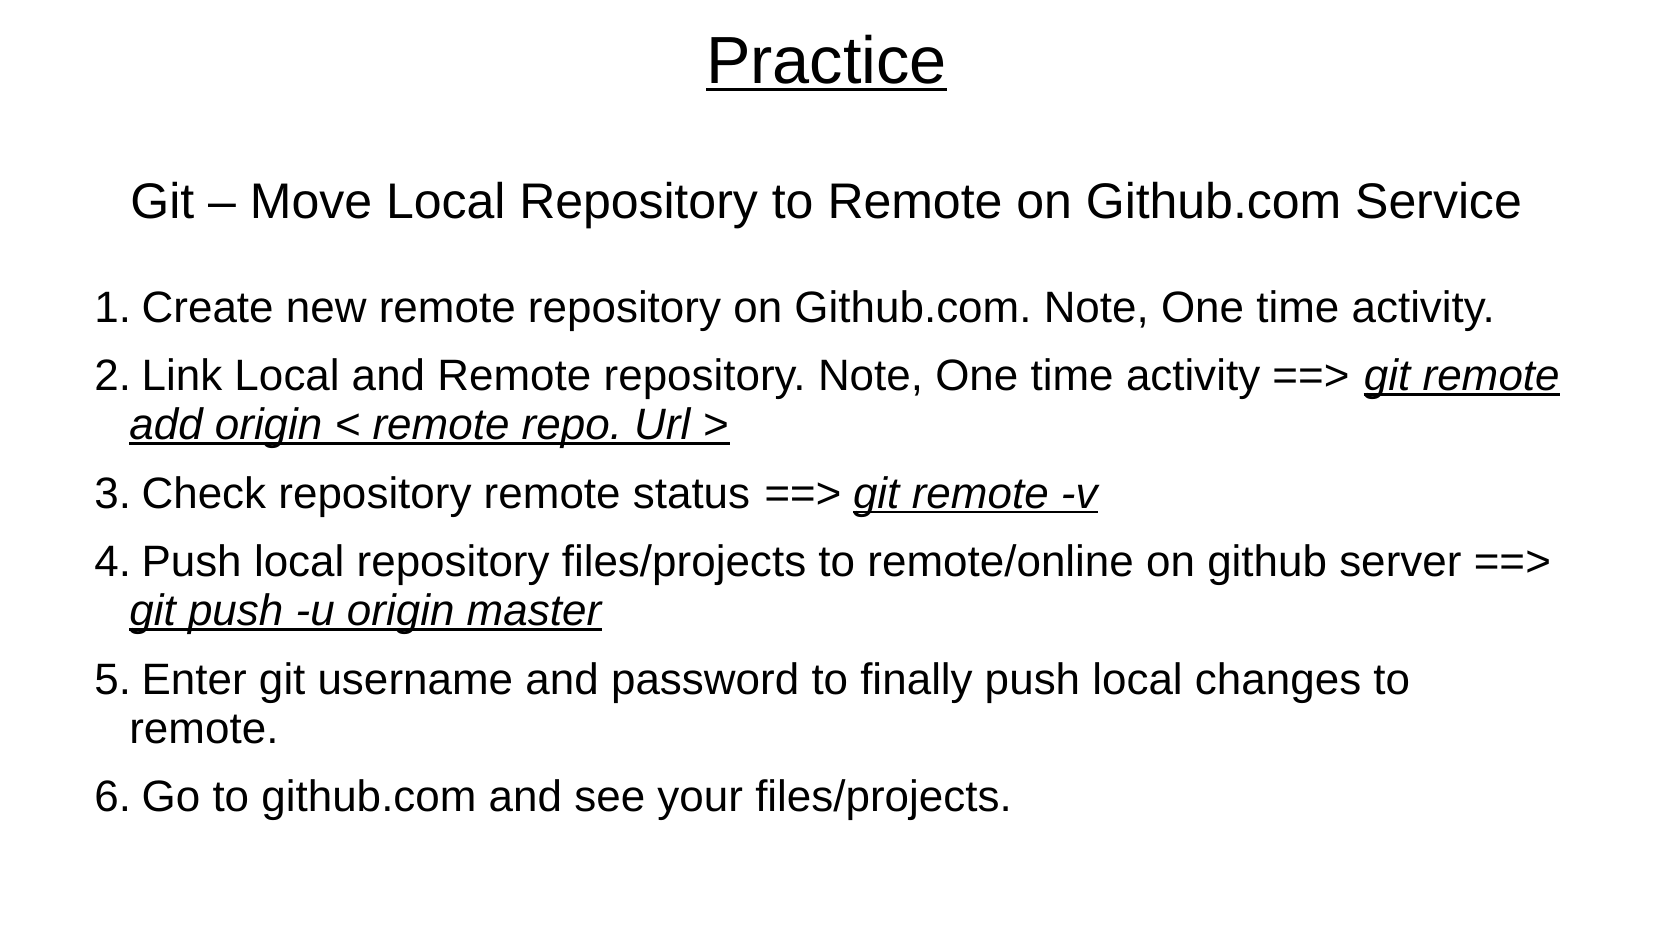

# Practice Git – Move Local Repository to Remote on Github.com Service
 Create new remote repository on Github.com. Note, One time activity.
 Link Local and Remote repository. Note, One time activity ==> git remote add origin < remote repo. Url >
 Check repository remote status ==> git remote -v
 Push local repository files/projects to remote/online on github server ==> git push -u origin master
 Enter git username and password to finally push local changes to remote.
 Go to github.com and see your files/projects.